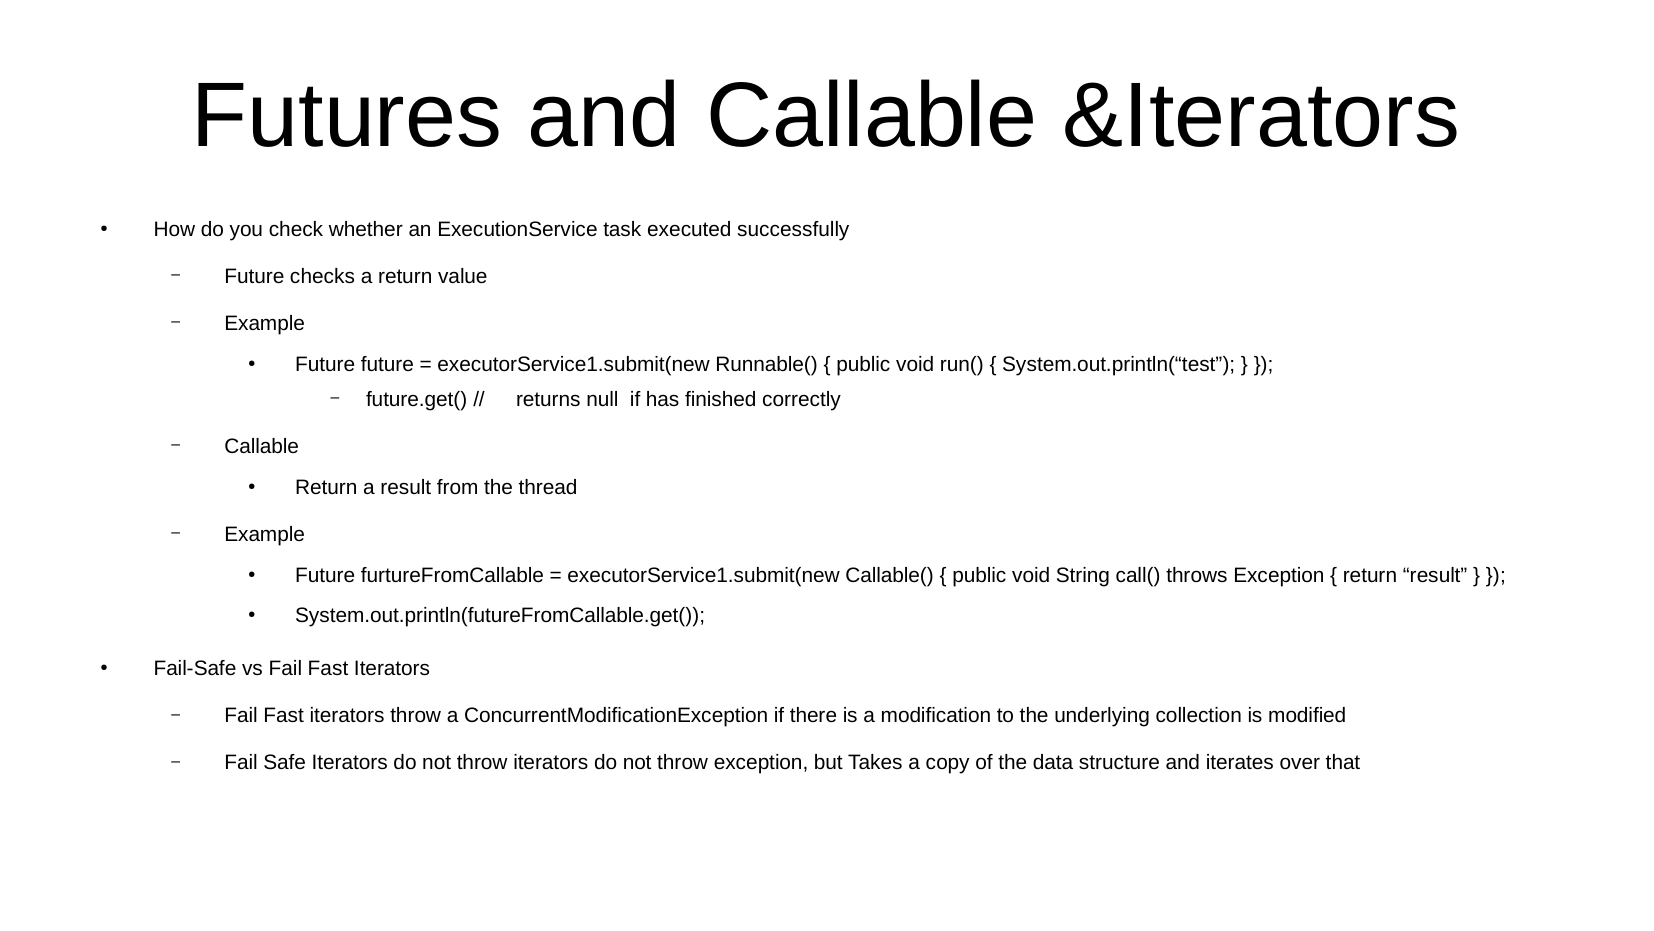

# Futures and Callable &Iterators
How do you check whether an ExecutionService task executed successfully
Future checks a return value
Example
Future future = executorService1.submit(new Runnable() { public void run() { System.out.println(“test”); } });
future.get() //	returns null if has finished correctly
Callable
Return a result from the thread
Example
Future furtureFromCallable = executorService1.submit(new Callable() { public void String call() throws Exception { return “result” } });
System.out.println(futureFromCallable.get());
Fail-Safe vs Fail Fast Iterators
Fail Fast iterators throw a ConcurrentModificationException if there is a modification to the underlying collection is modified
Fail Safe Iterators do not throw iterators do not throw exception, but Takes a copy of the data structure and iterates over that